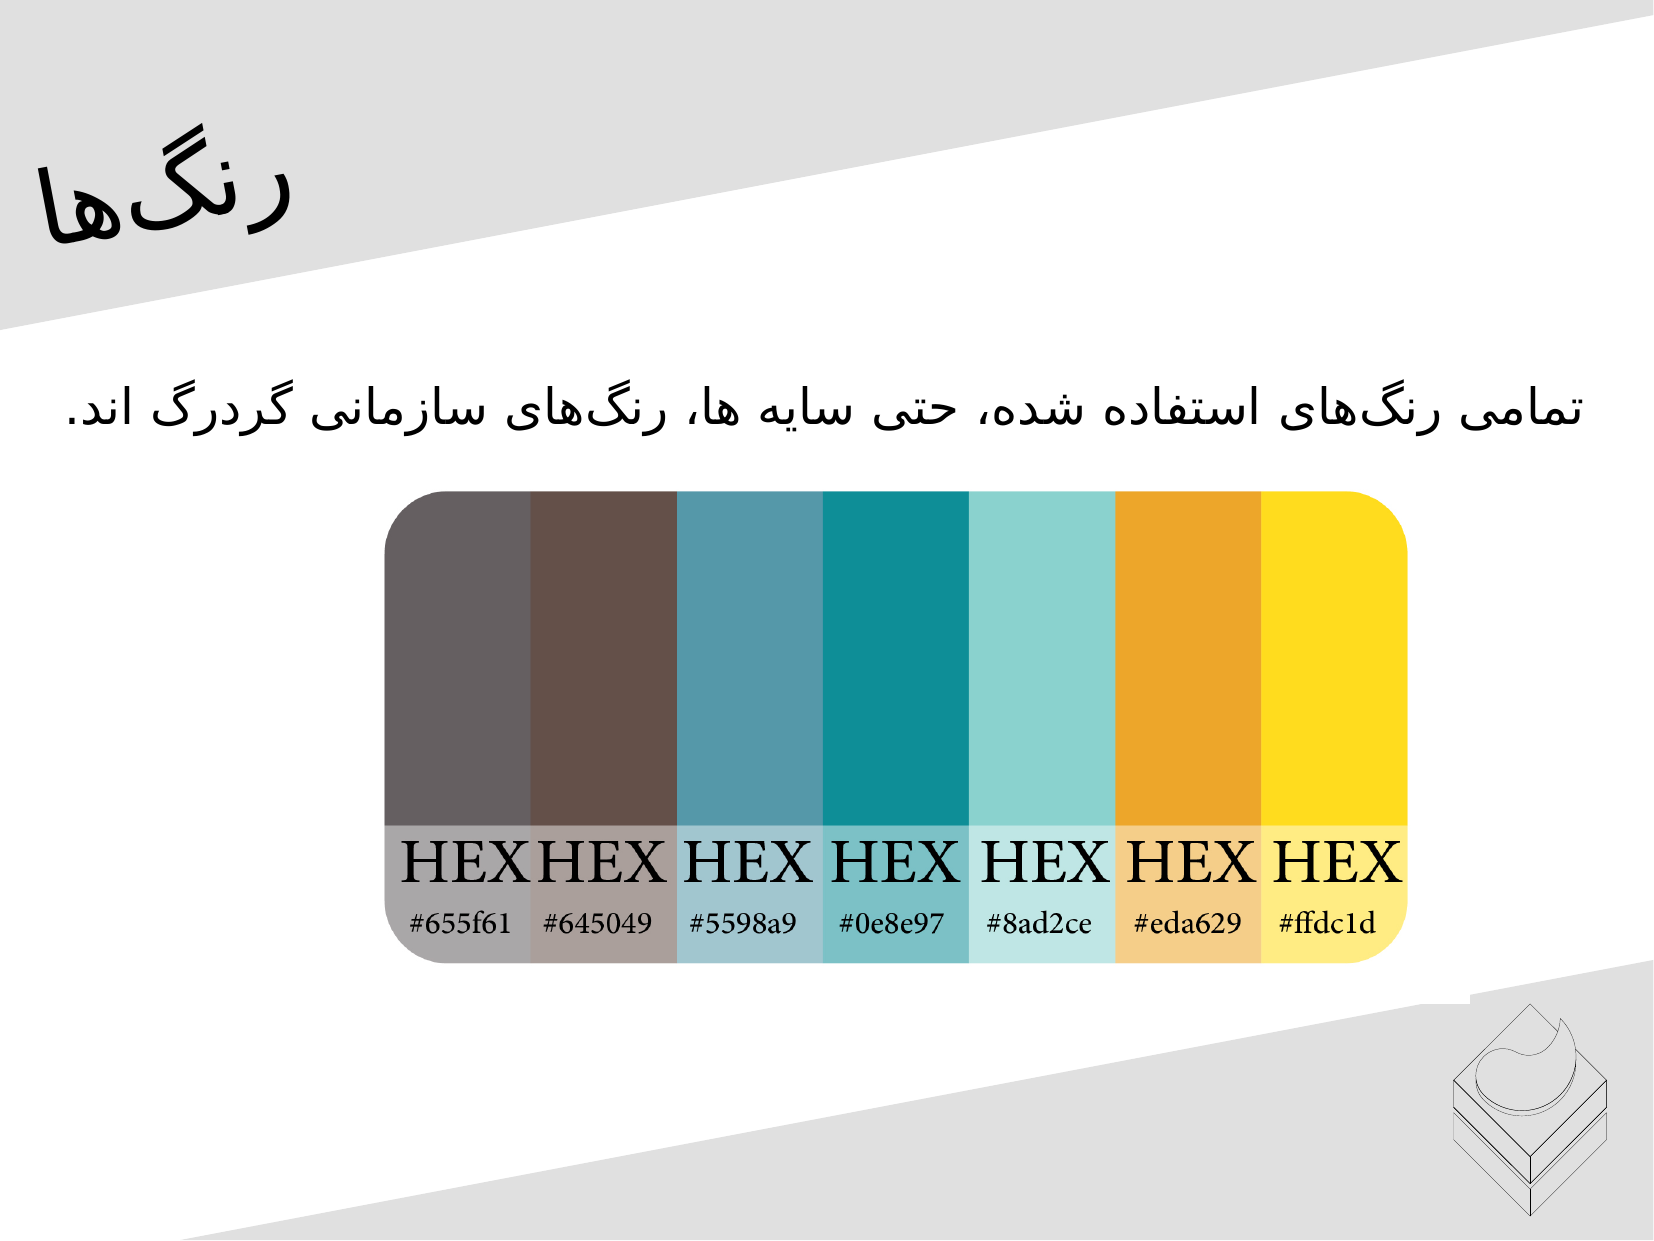

# رنگ‌ها
تمامی رنگ‌های استفاده شده، حتی سایه ها، رنگ‌های سازمانی گردرگ اند.